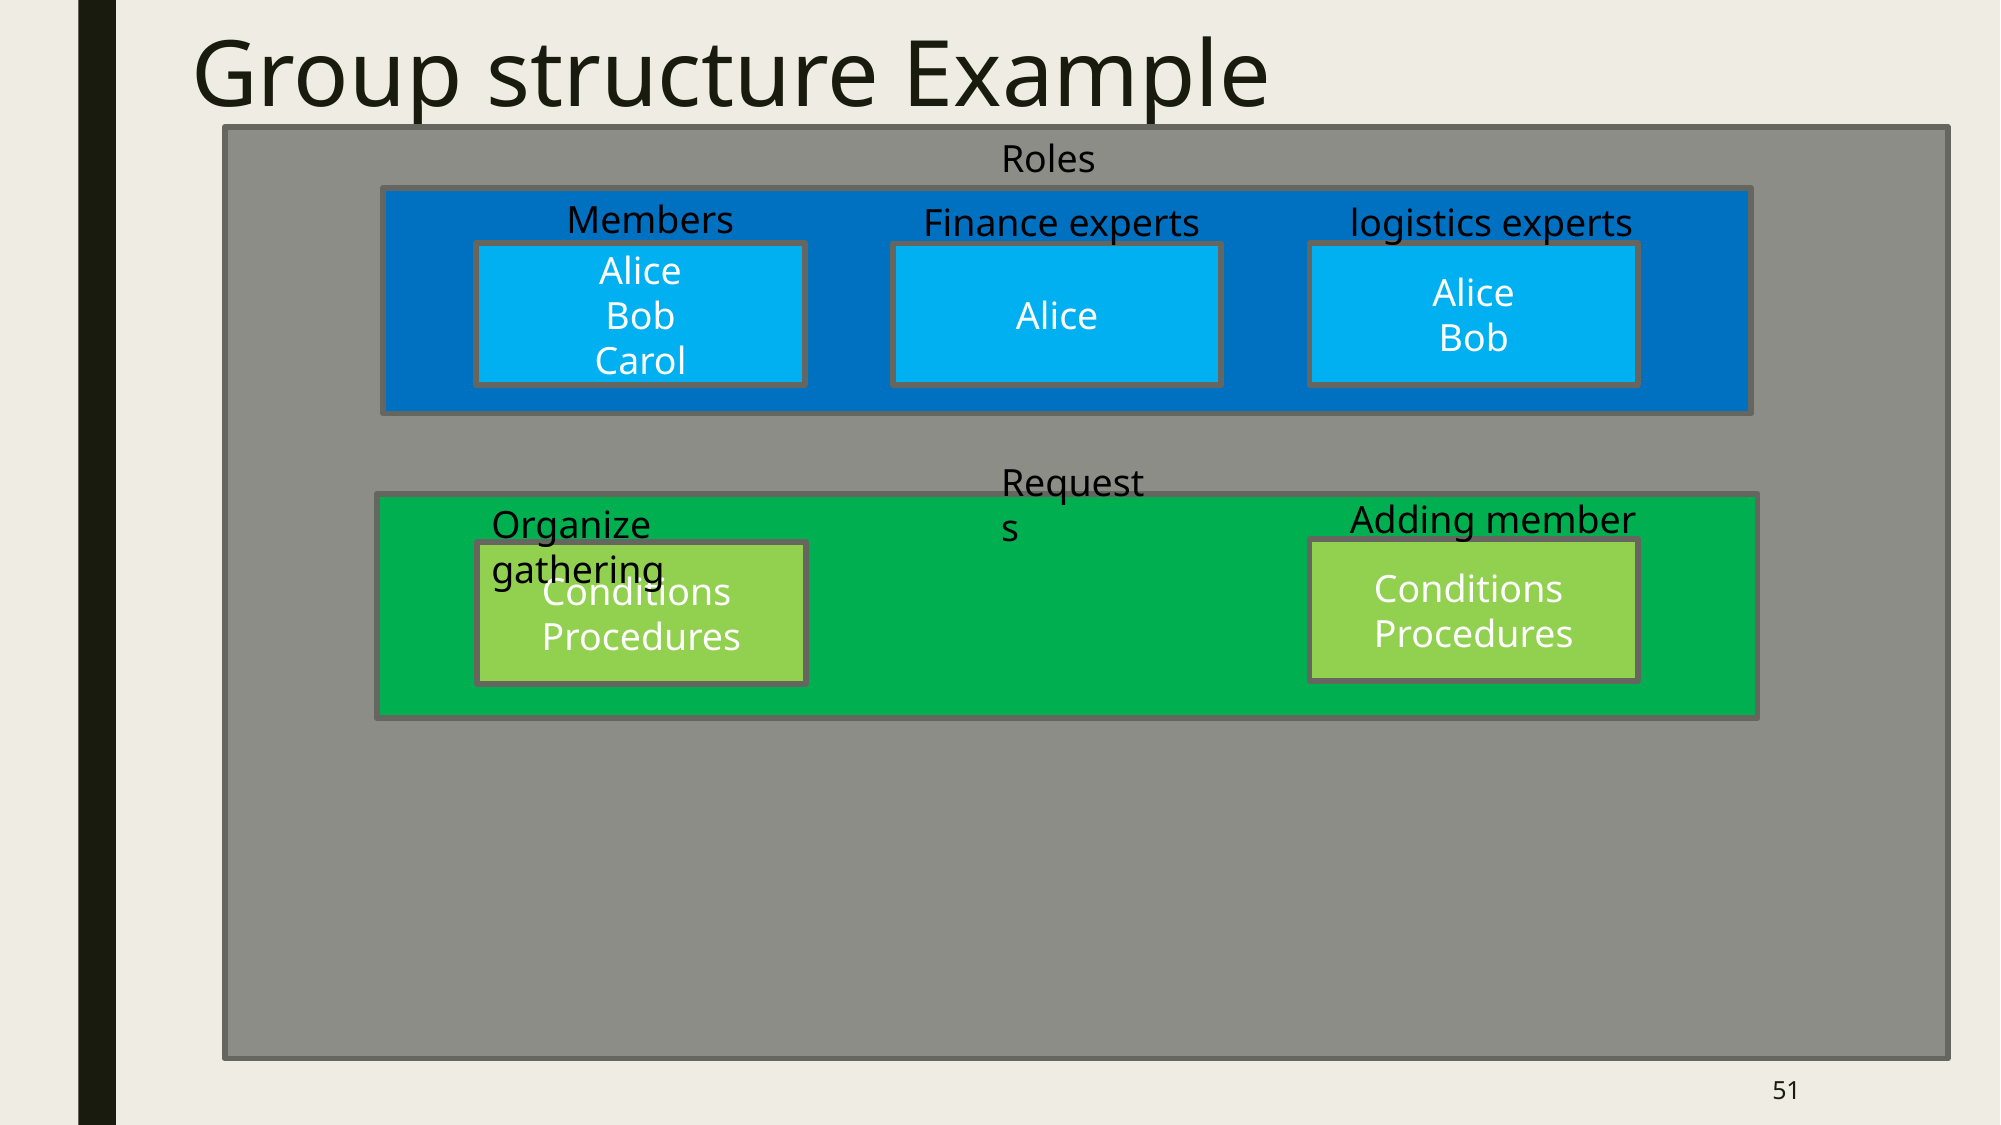

# Group structure Example
Roles
Members
Finance experts
logistics experts
Alice
Bob
Carol
Alice
Bob
Alice
Requests
Adding member
Organize gathering
Conditions
Procedures
Conditions
Procedures